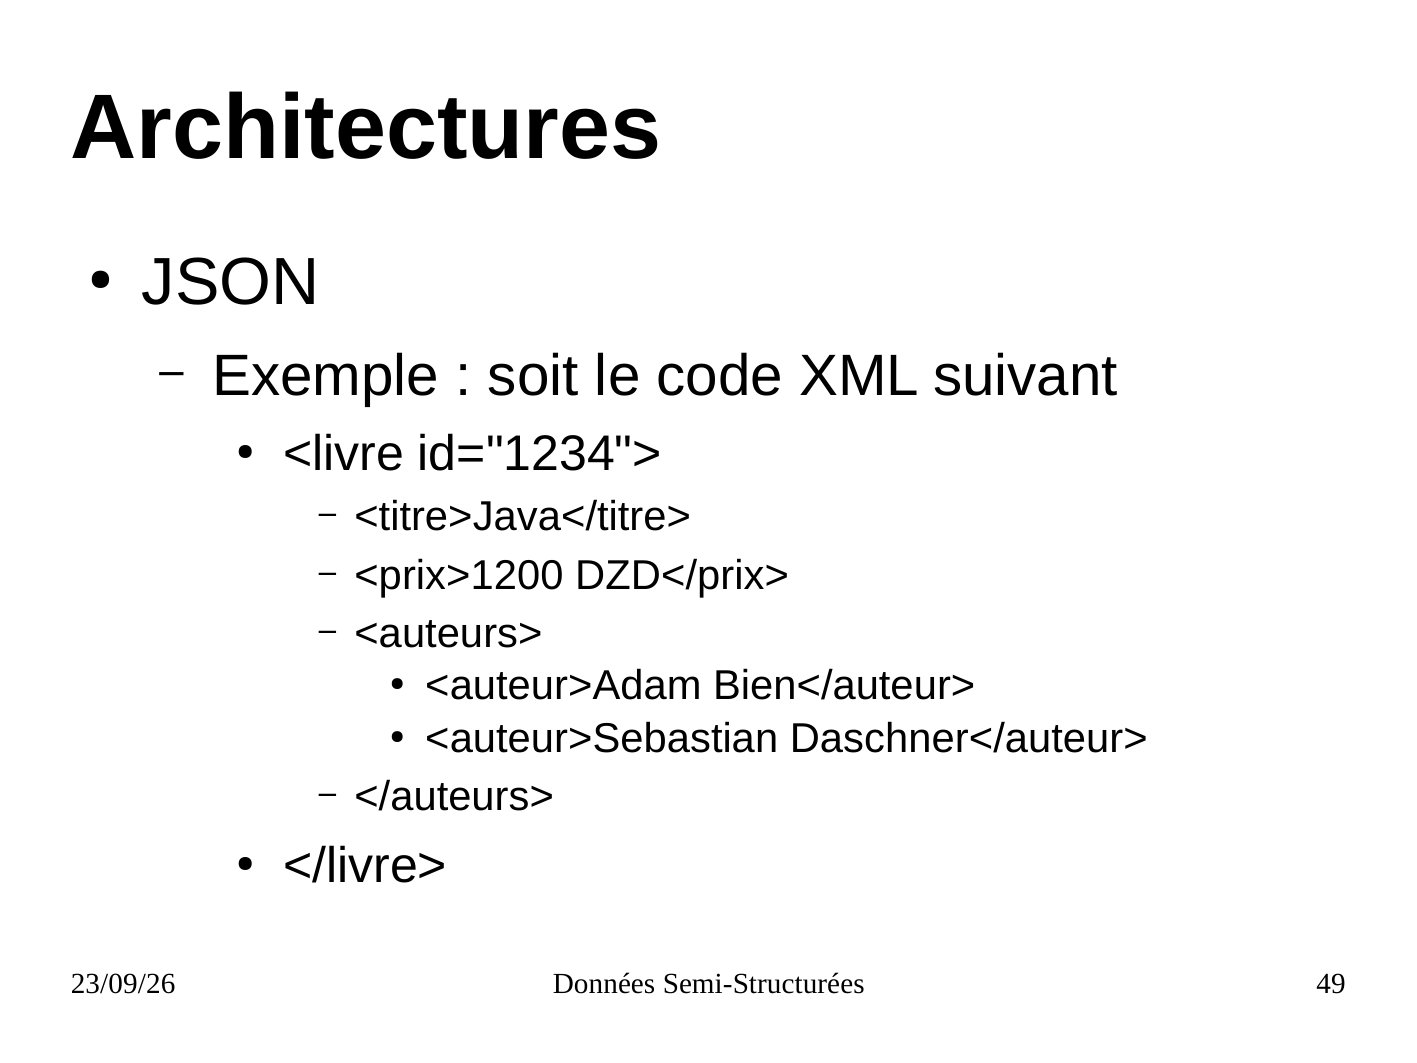

# Architectures
JSON
Exemple : soit le code XML suivant
<livre id="1234">
<titre>Java</titre>
<prix>1200 DZD</prix>
<auteurs>
<auteur>Adam Bien</auteur>
<auteur>Sebastian Daschner</auteur>
</auteurs>
</livre>
Données Semi-Structurées
49